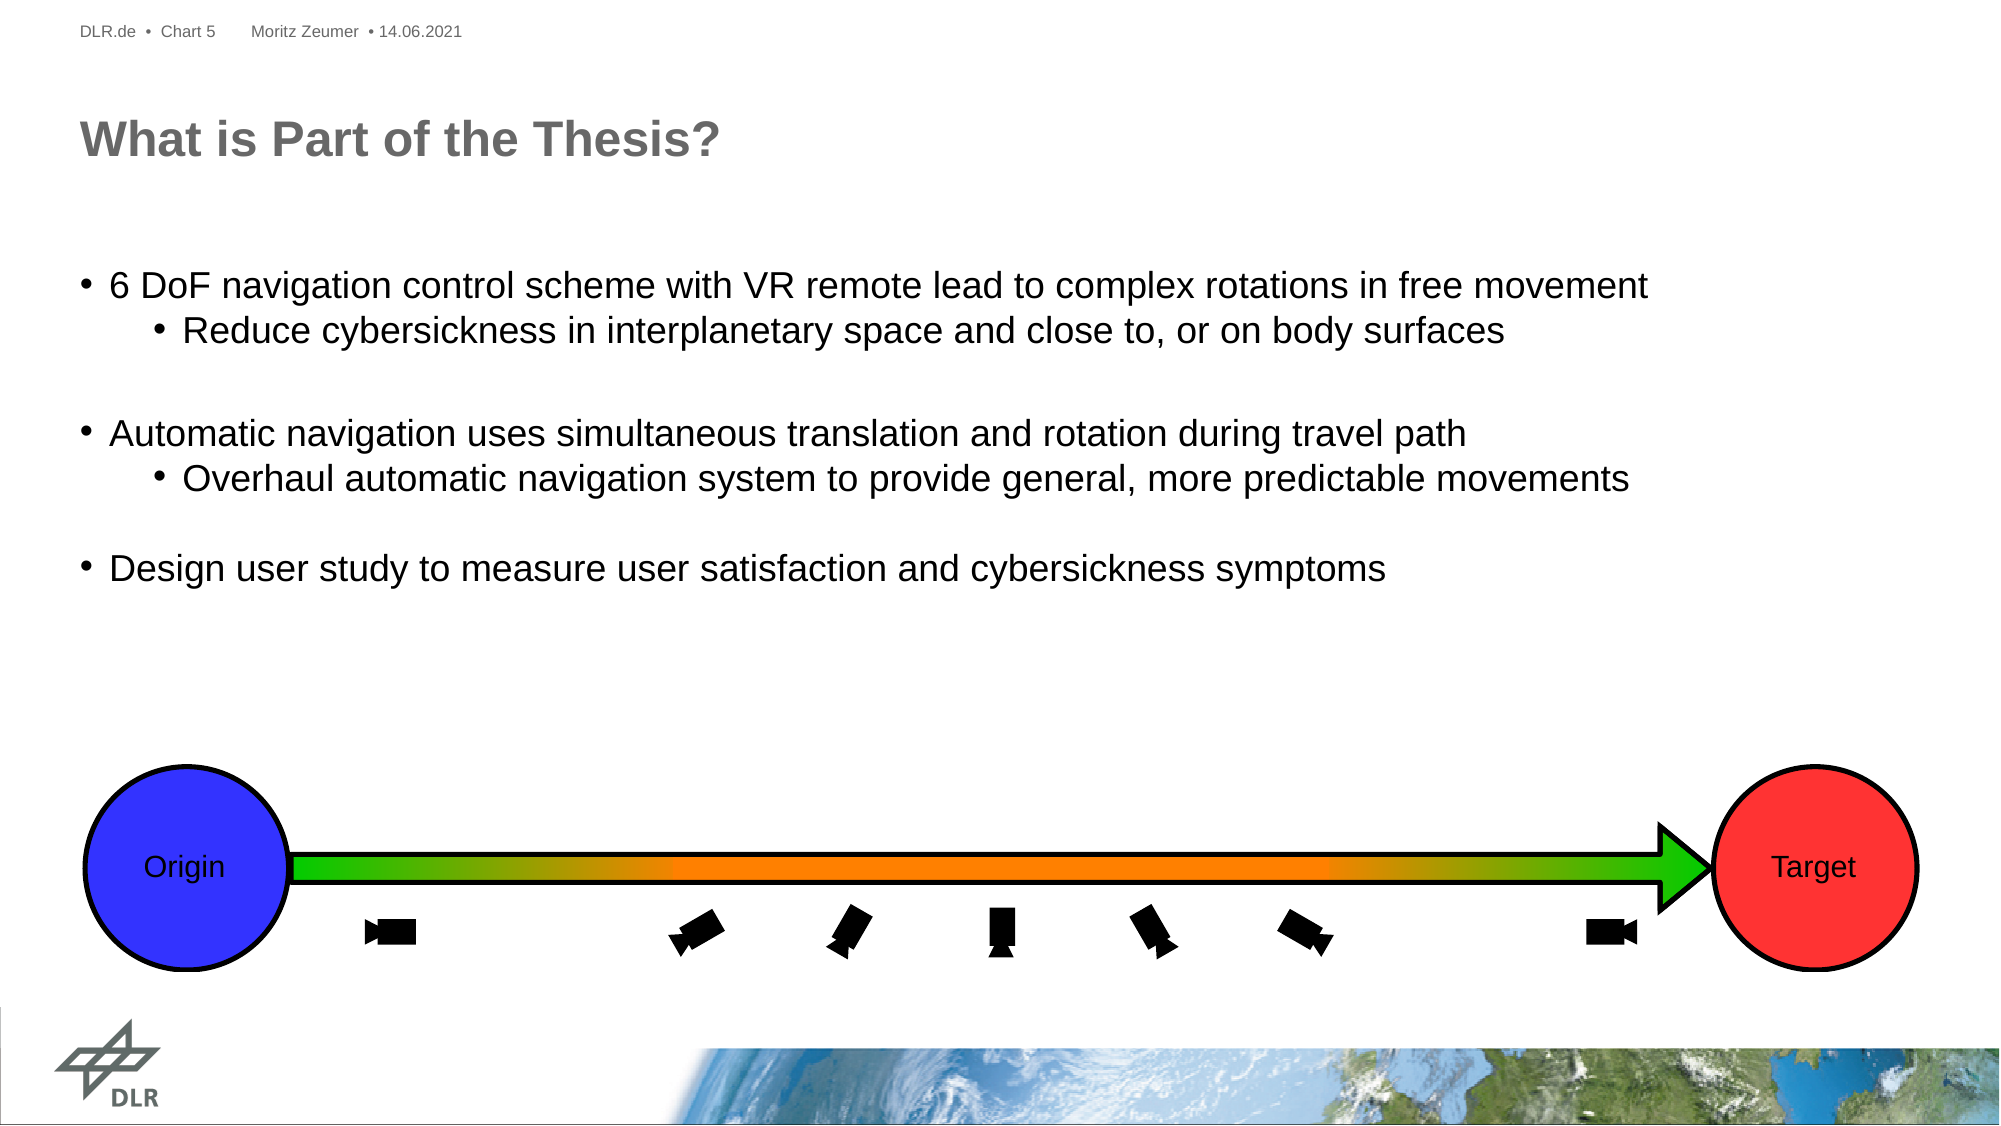

DLR.de • Chart
Moritz Zeumer  • 14.06.2021
What is Part of the Thesis?
6 DoF navigation control scheme with VR remote lead to complex rotations in free movement
Reduce cybersickness in interplanetary space and close to, or on body surfaces
Automatic navigation uses simultaneous translation and rotation during travel path
Overhaul automatic navigation system to provide general, more predictable movements
Design user study to measure user satisfaction and cybersickness symptoms